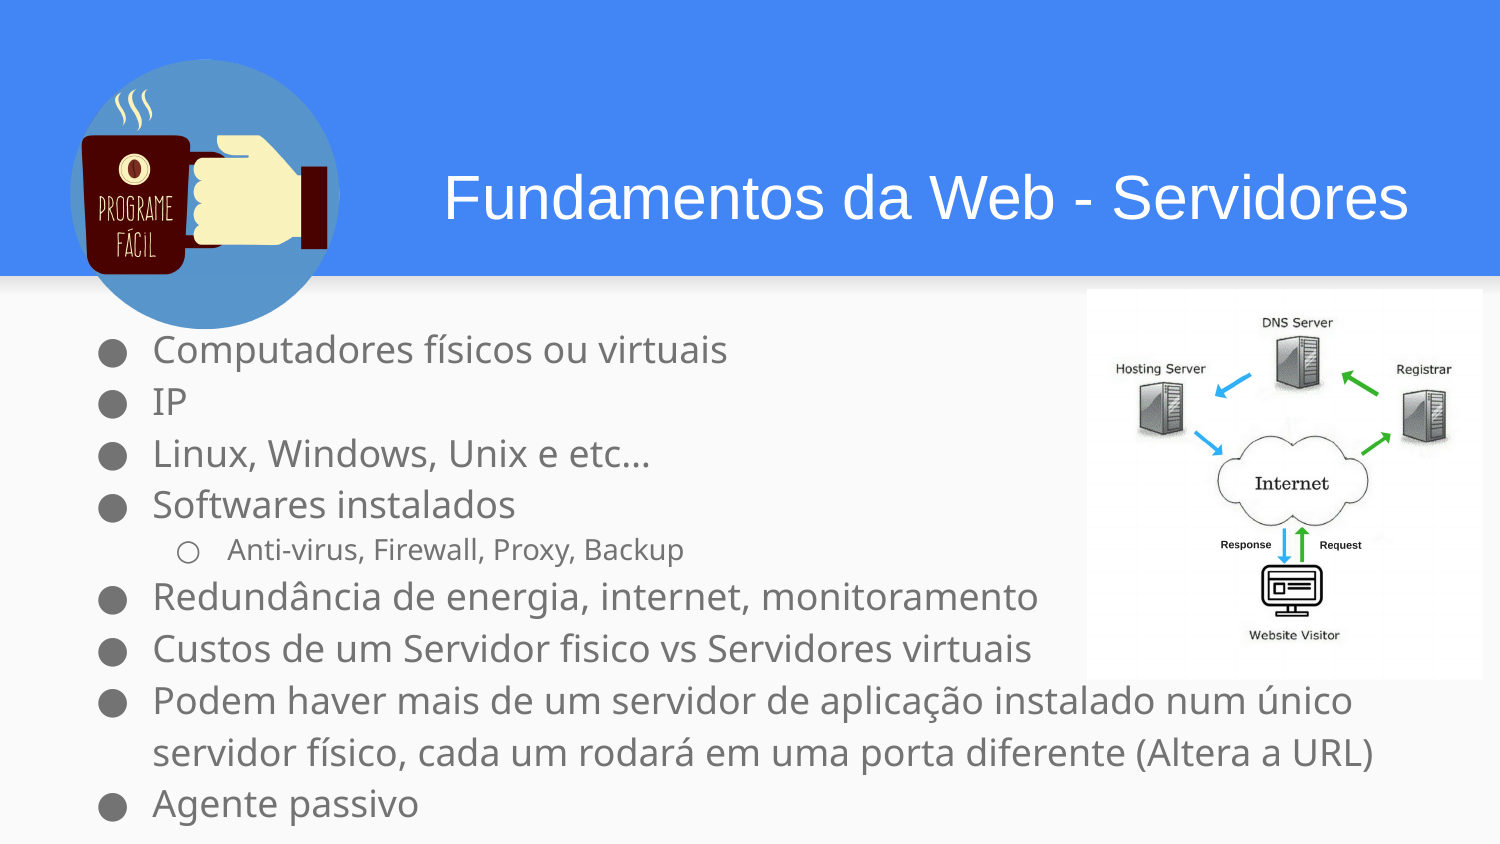

# Fundamentos da Web - Servidores
Computadores físicos ou virtuais
IP
Linux, Windows, Unix e etc…
Softwares instalados
Anti-virus, Firewall, Proxy, Backup
Redundância de energia, internet, monitoramento
Custos de um Servidor fisico vs Servidores virtuais
Podem haver mais de um servidor de aplicação instalado num único servidor físico, cada um rodará em uma porta diferente (Altera a URL)
Agente passivo